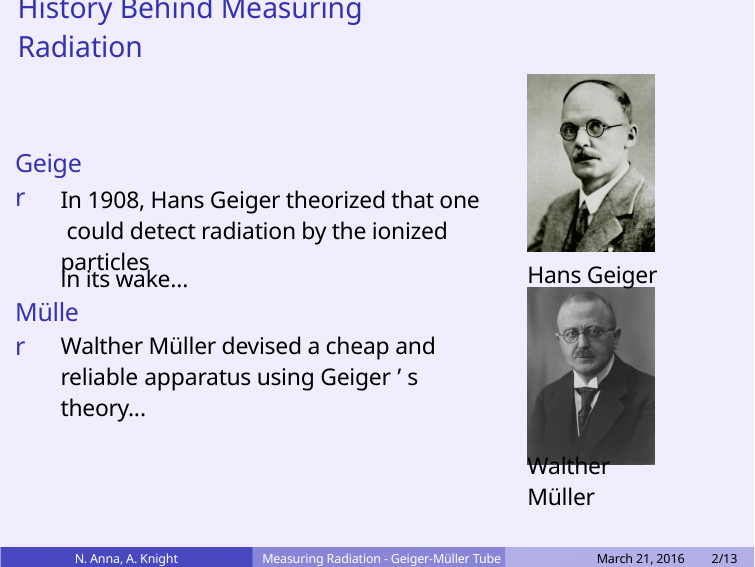

# History Behind Measuring Radiation
Geiger
In 1908, Hans Geiger theorized that one
 could detect radiation by the ionized particles
Hans Geiger
in its wake...
Müller
Walther Müller devised a cheap and reliable apparatus using Geiger ’ s theory...
Walther Müller
N. Anna, A. Knight
Measuring Radiation - Geiger-Müller Tube
March 21, 2016
2/13